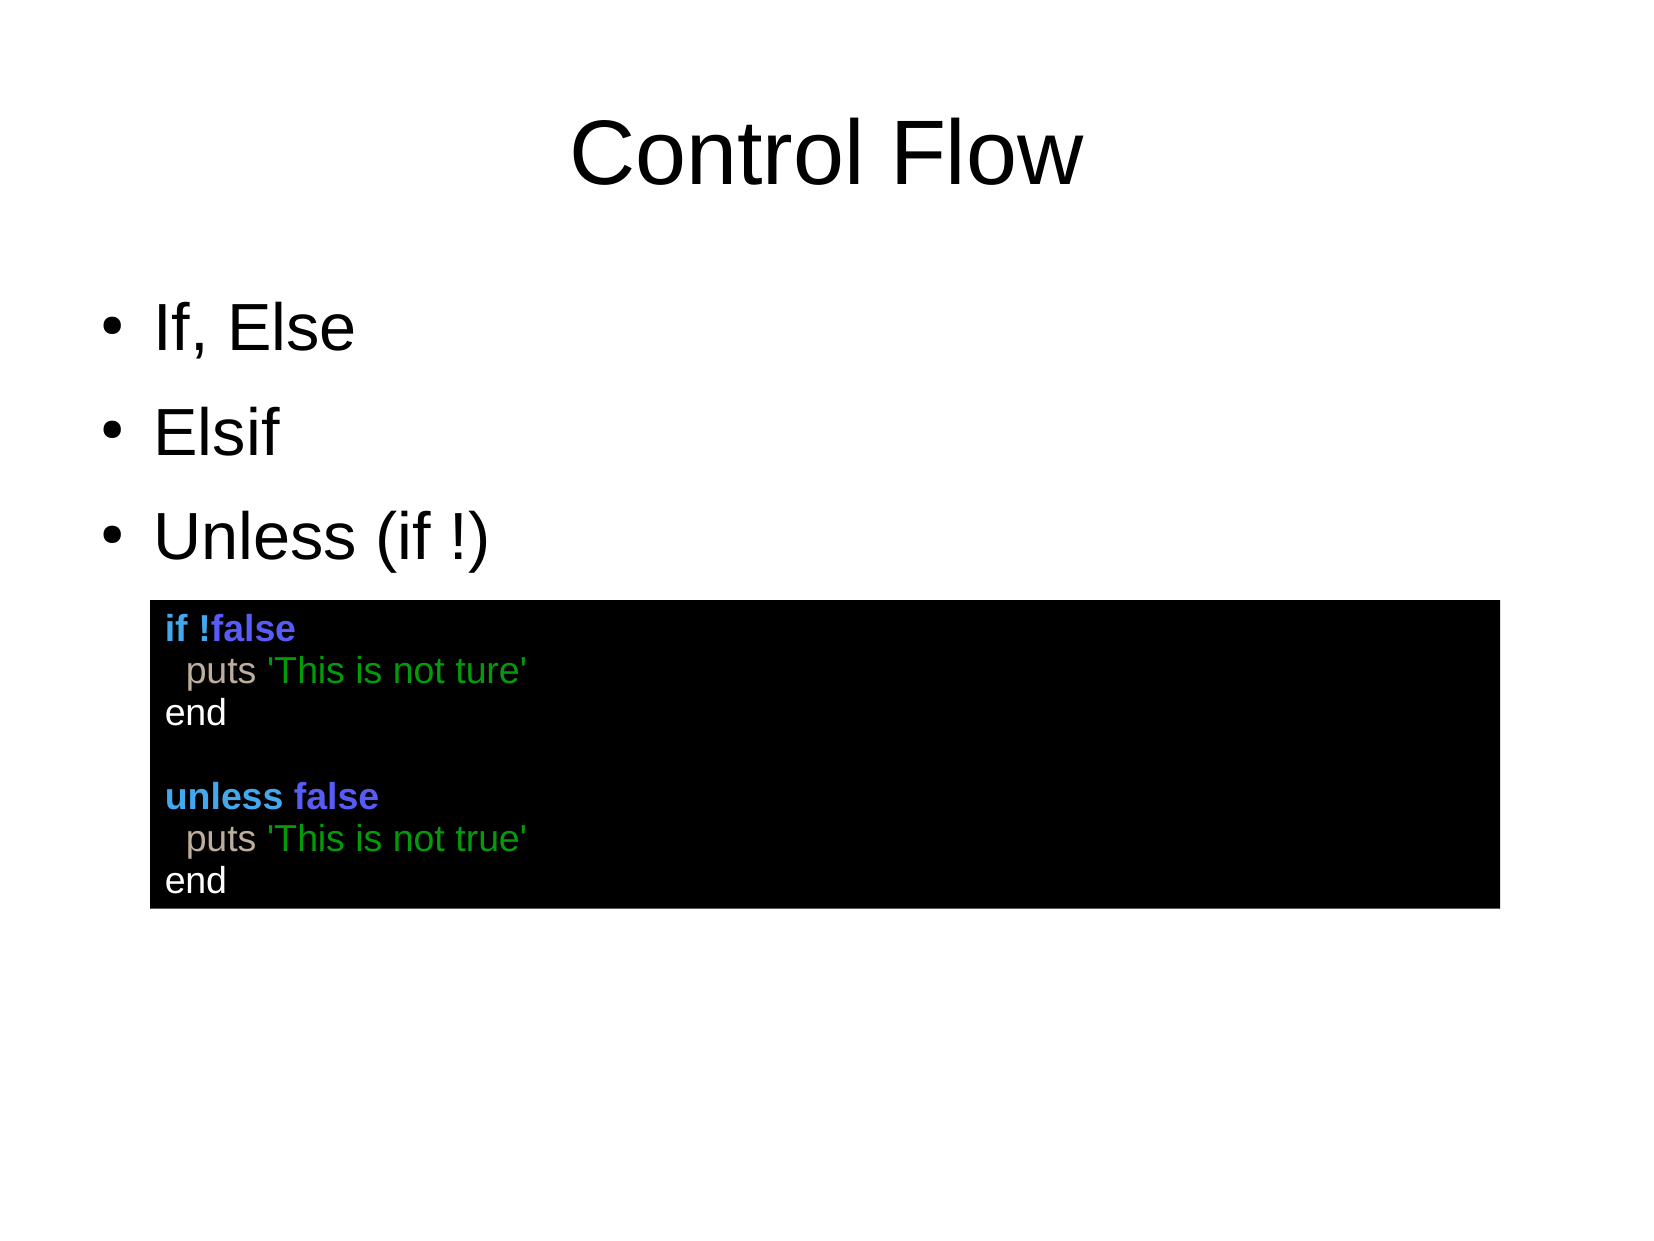

# Control Flow
If, Else
Elsif
Unless (if !)
if !false
 puts 'This is not ture'
end
unless false
 puts 'This is not true'
end